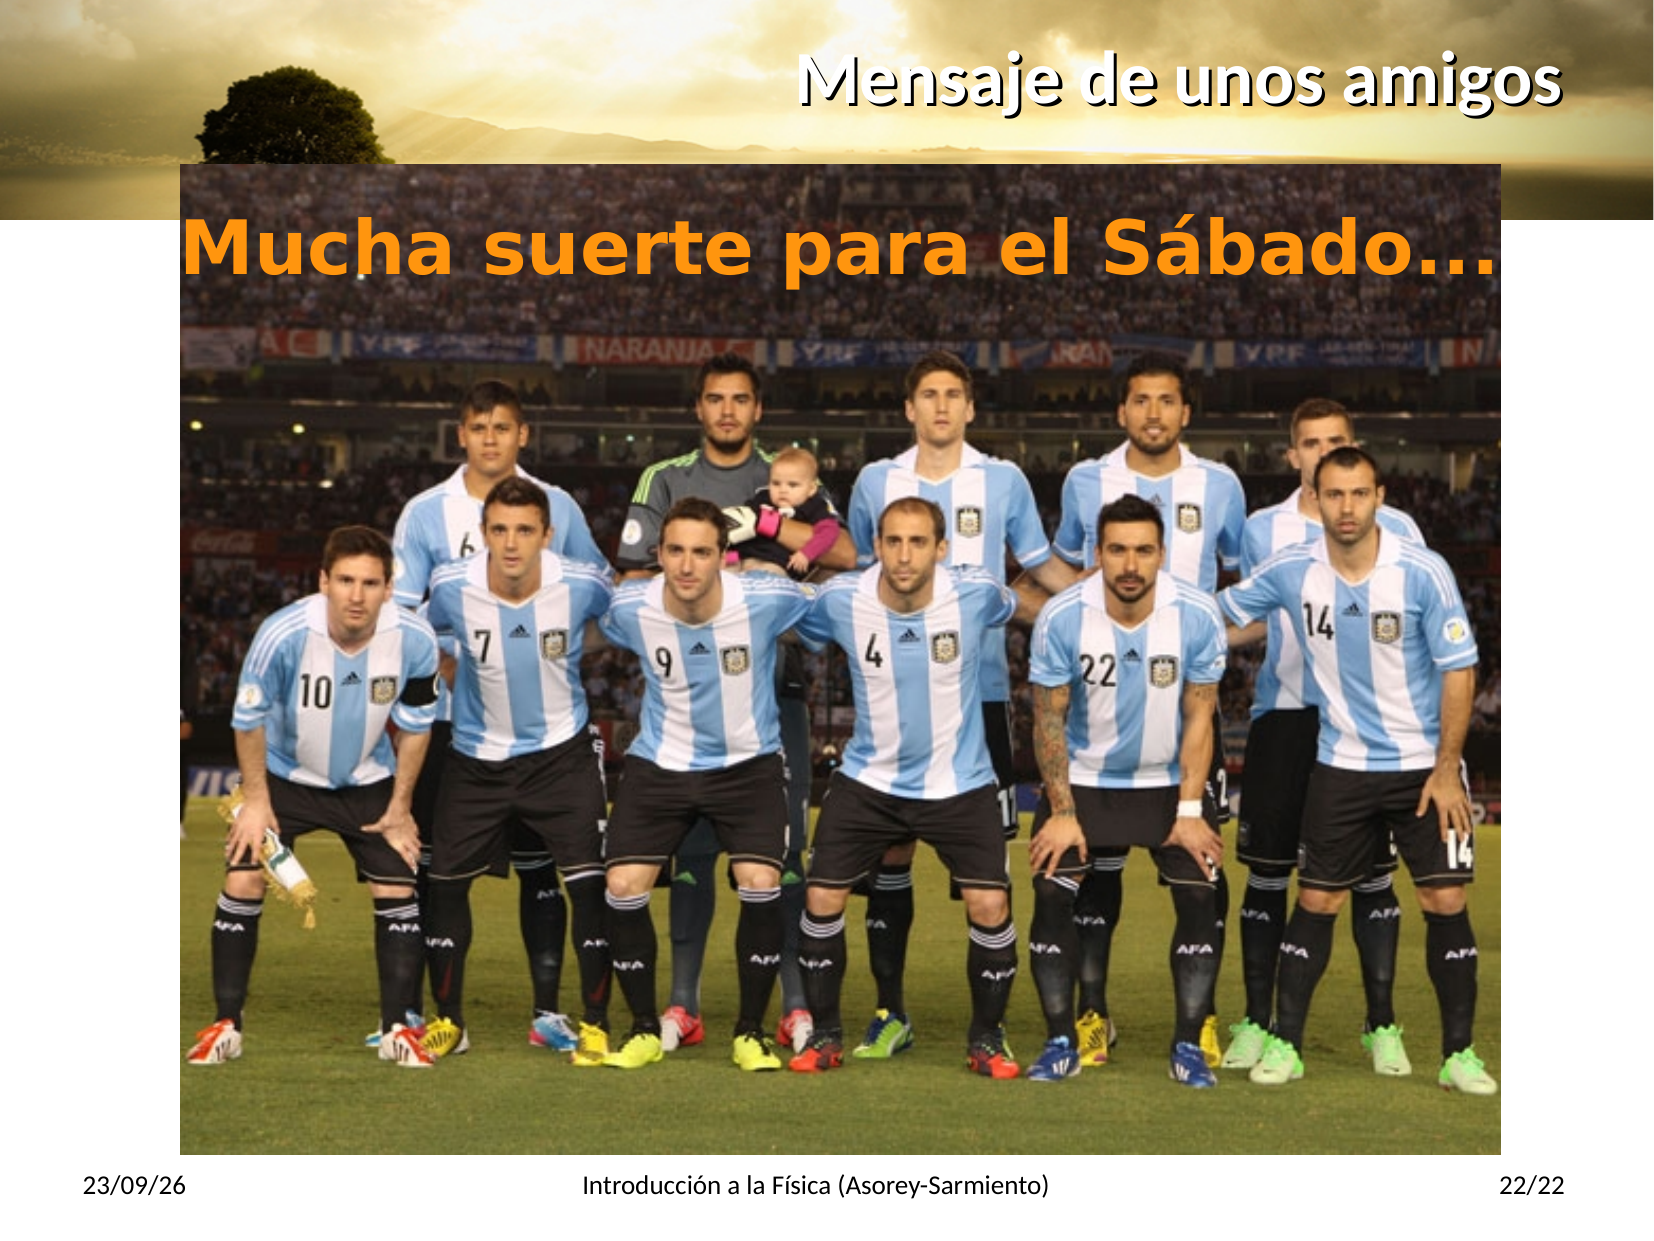

# Mensaje de unos amigos
Mucha suerte para el Sábado...
Introducción a la Física (Asorey-Sarmiento)
22